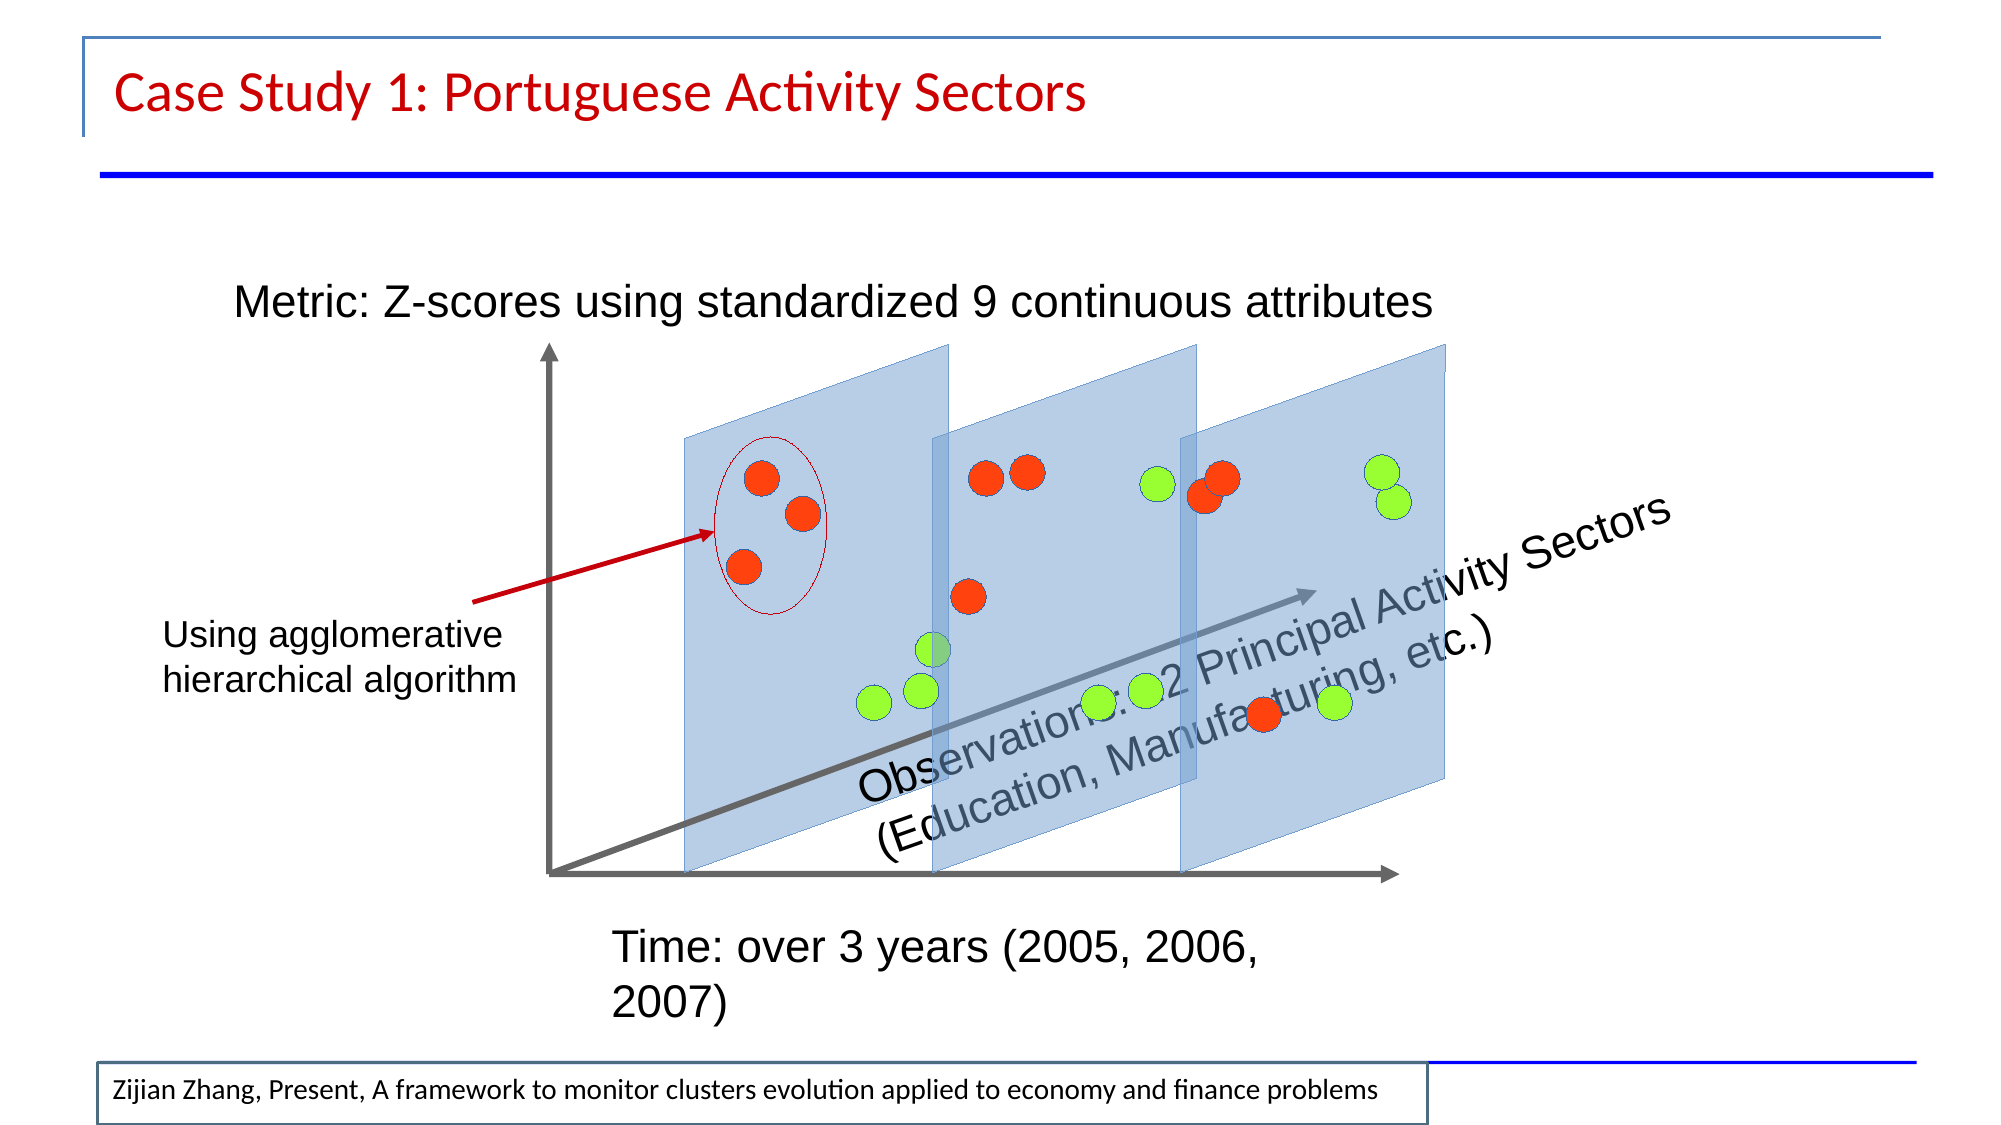

Case Study 1: Portuguese Activity Sectors
Metric: Z-scores using standardized 9 continuous attributes
Using agglomerative
hierarchical algorithm
Observations: 12 Principal Activity Sectors
(Education, Manufacturing, etc.)
Time: over 3 years (2005, 2006, 2007)
Zijian Zhang, Present, A framework to monitor clusters evolution applied to economy and finance problems